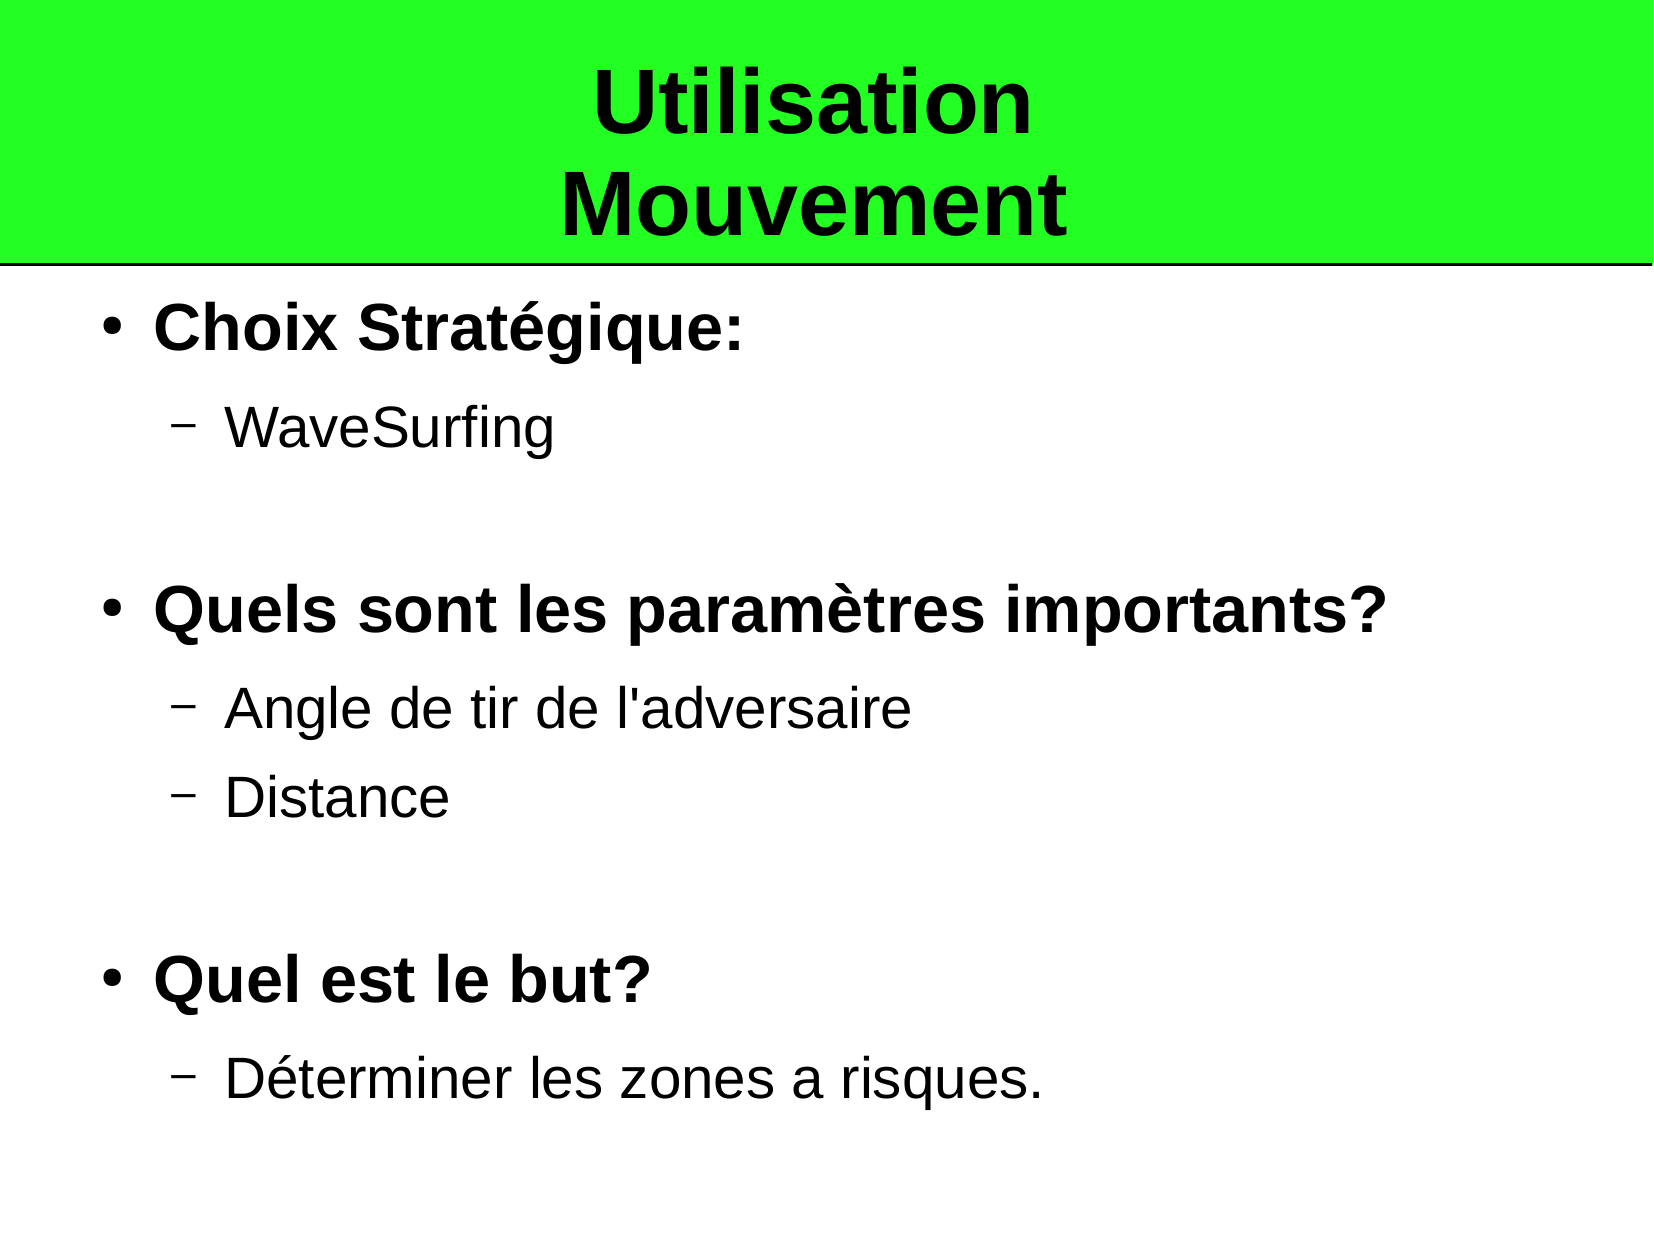

# Utilisation Mouvement
Choix Stratégique:
WaveSurfing
Quels sont les paramètres importants?
Angle de tir de l'adversaire
Distance
Quel est le but?
Déterminer les zones a risques.